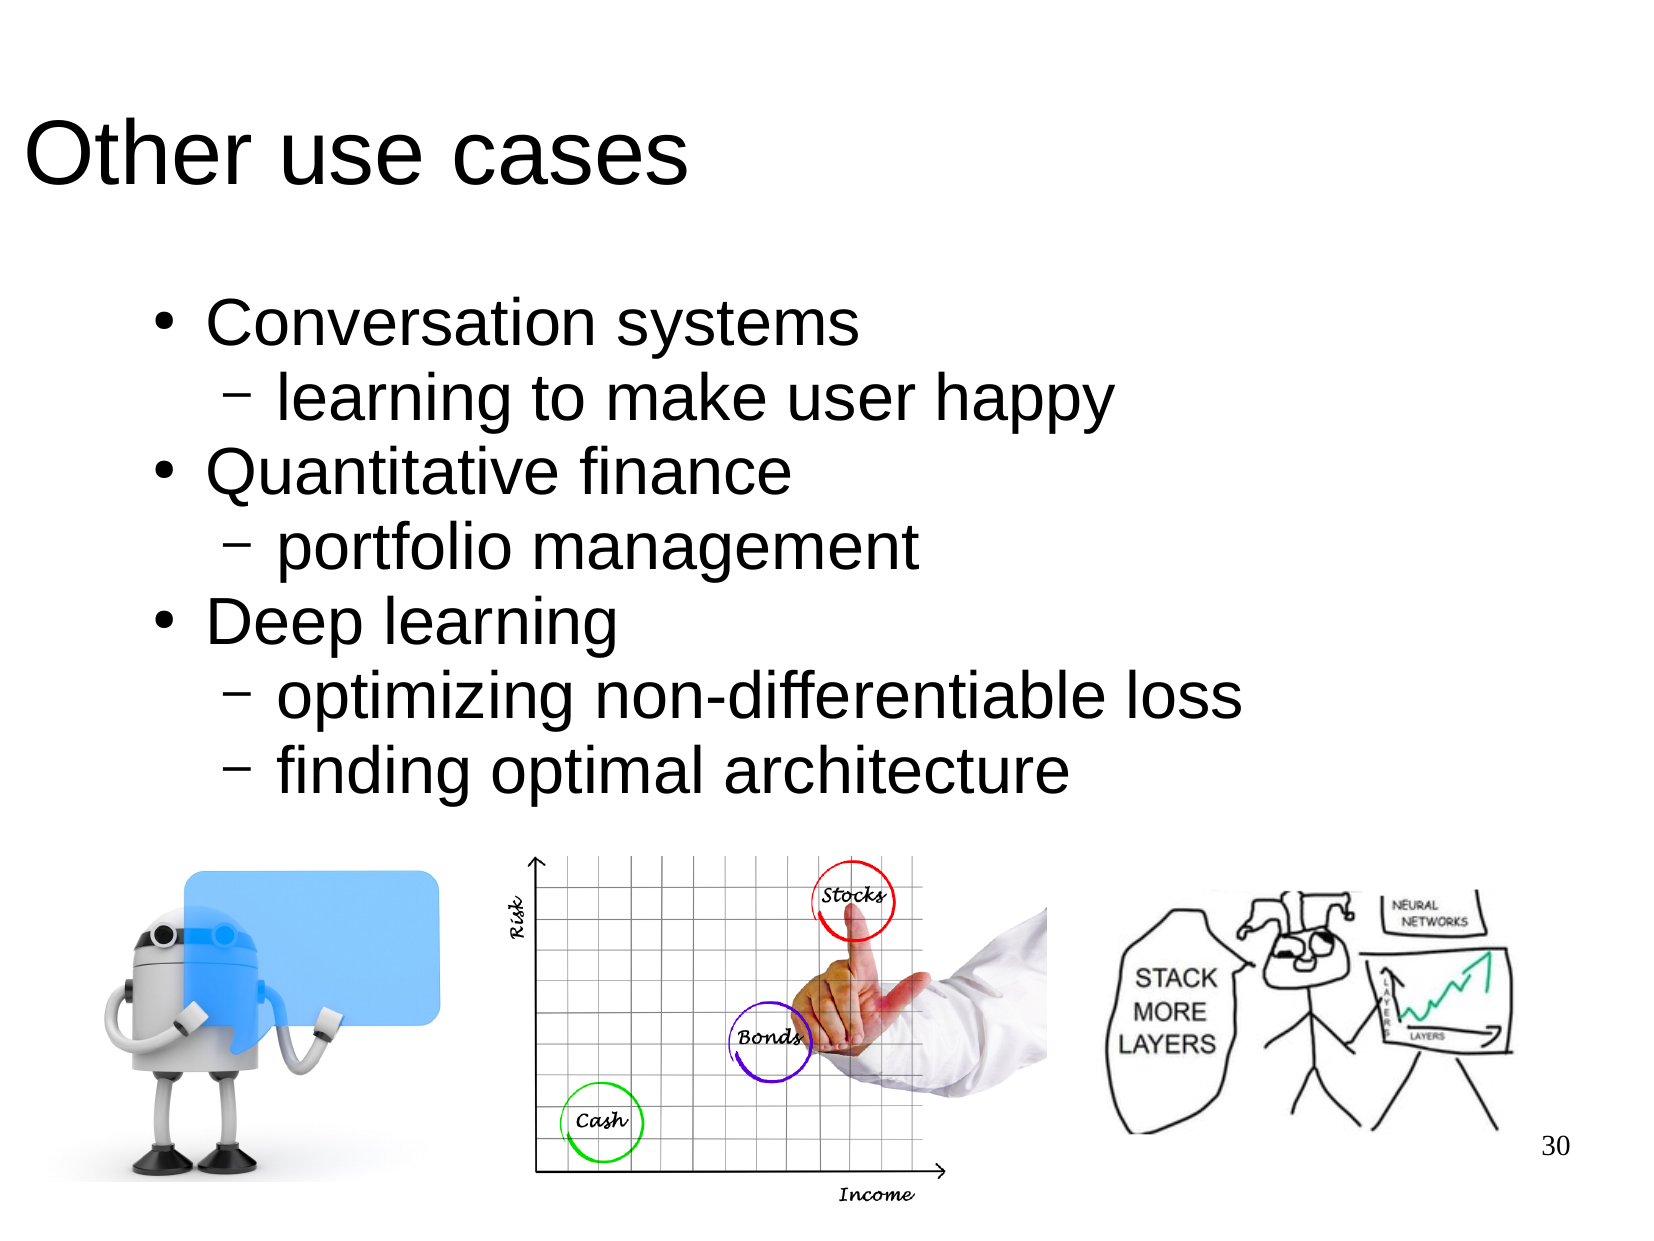

# Other use cases
Conversation systems
learning to make user happy
Quantitative finance
portfolio management
Deep learning
optimizing non-differentiable loss
finding optimal architecture
30